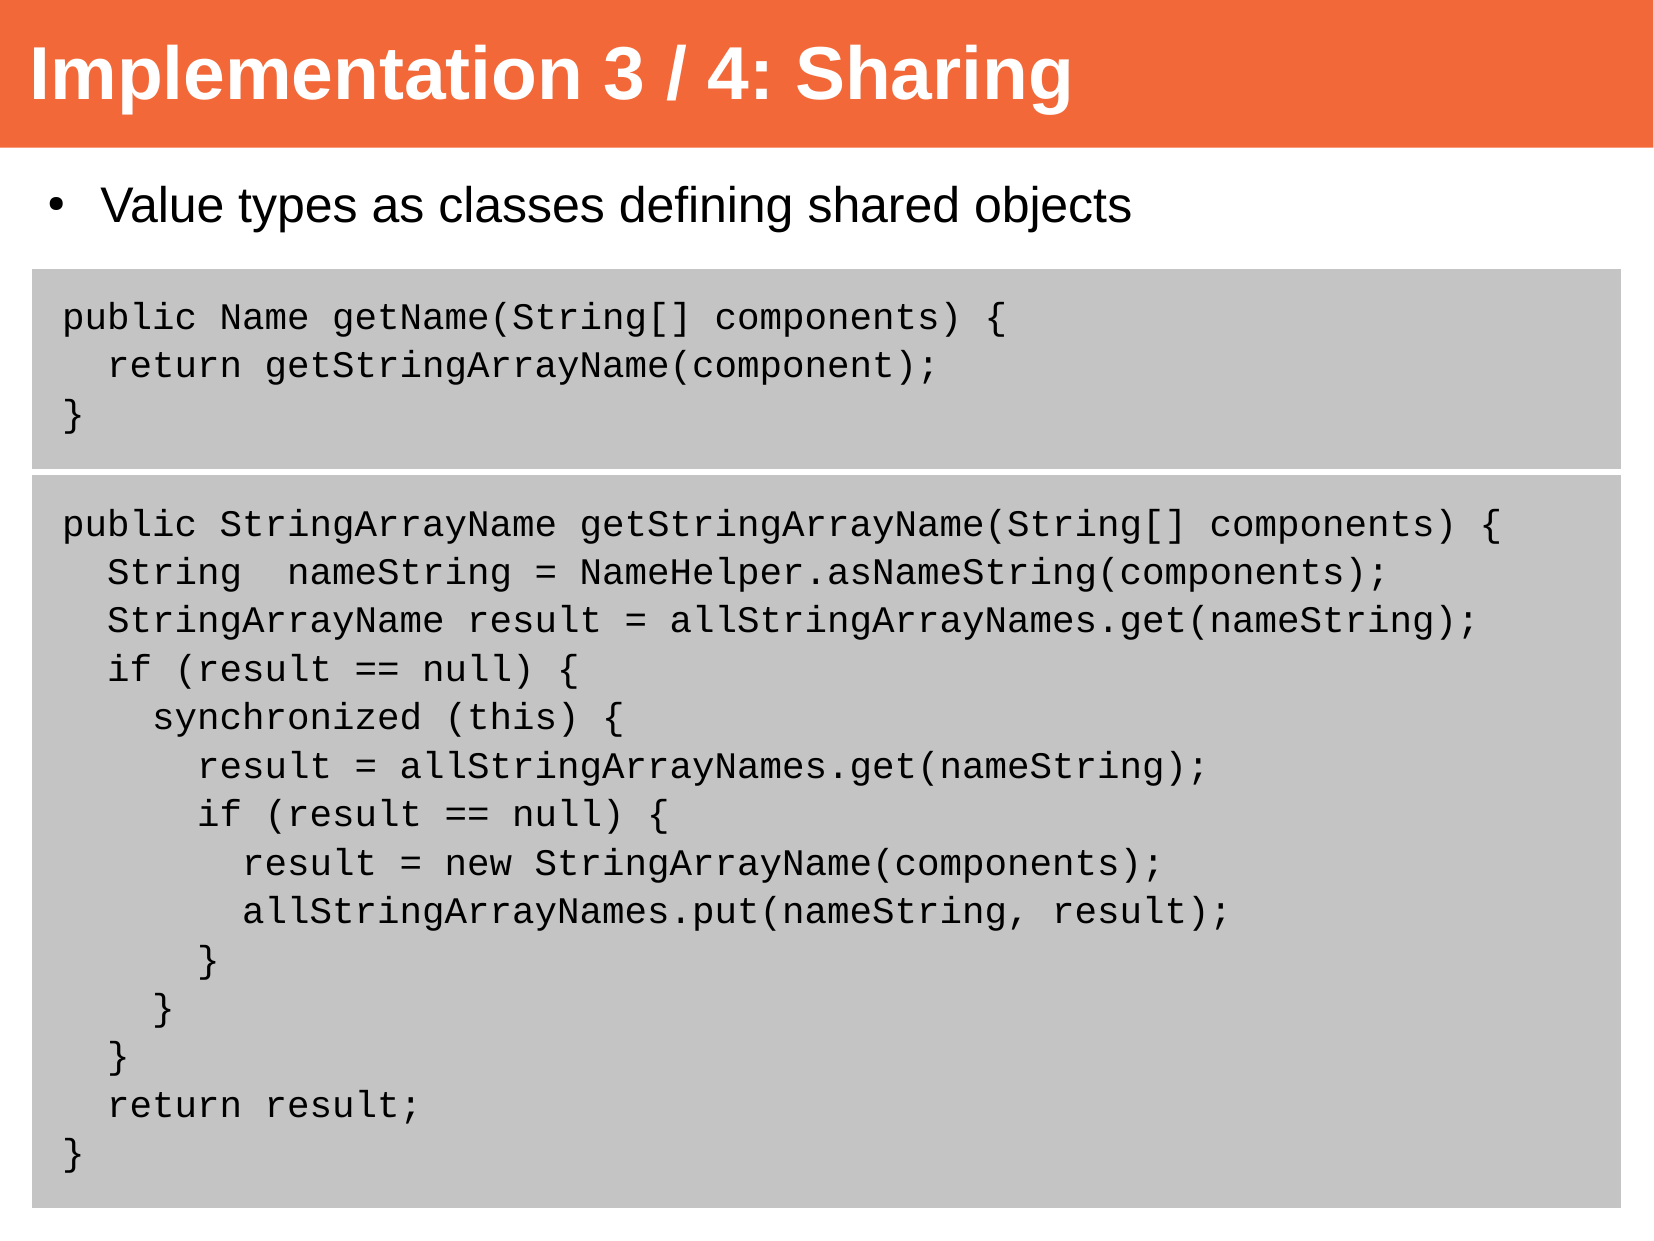

# Implementation 3 / 4: Sharing
Value types as classes defining shared objects
public Name getName(String[] components) {
 return getStringArrayName(component);
}
public StringArrayName getStringArrayName(String[] components) {
 String nameString = NameHelper.asNameString(components);
 StringArrayName result = allStringArrayNames.get(nameString);
 if (result == null) {
 synchronized (this) {
 result = allStringArrayNames.get(nameString);
 if (result == null) {
 result = new StringArrayName(components);
 allStringArrayNames.put(nameString, result);
 }
 }
 }
 return result;
}
Advanced Design and Programming
12
© 2018 Dirk Riehle - All Rights Reserved